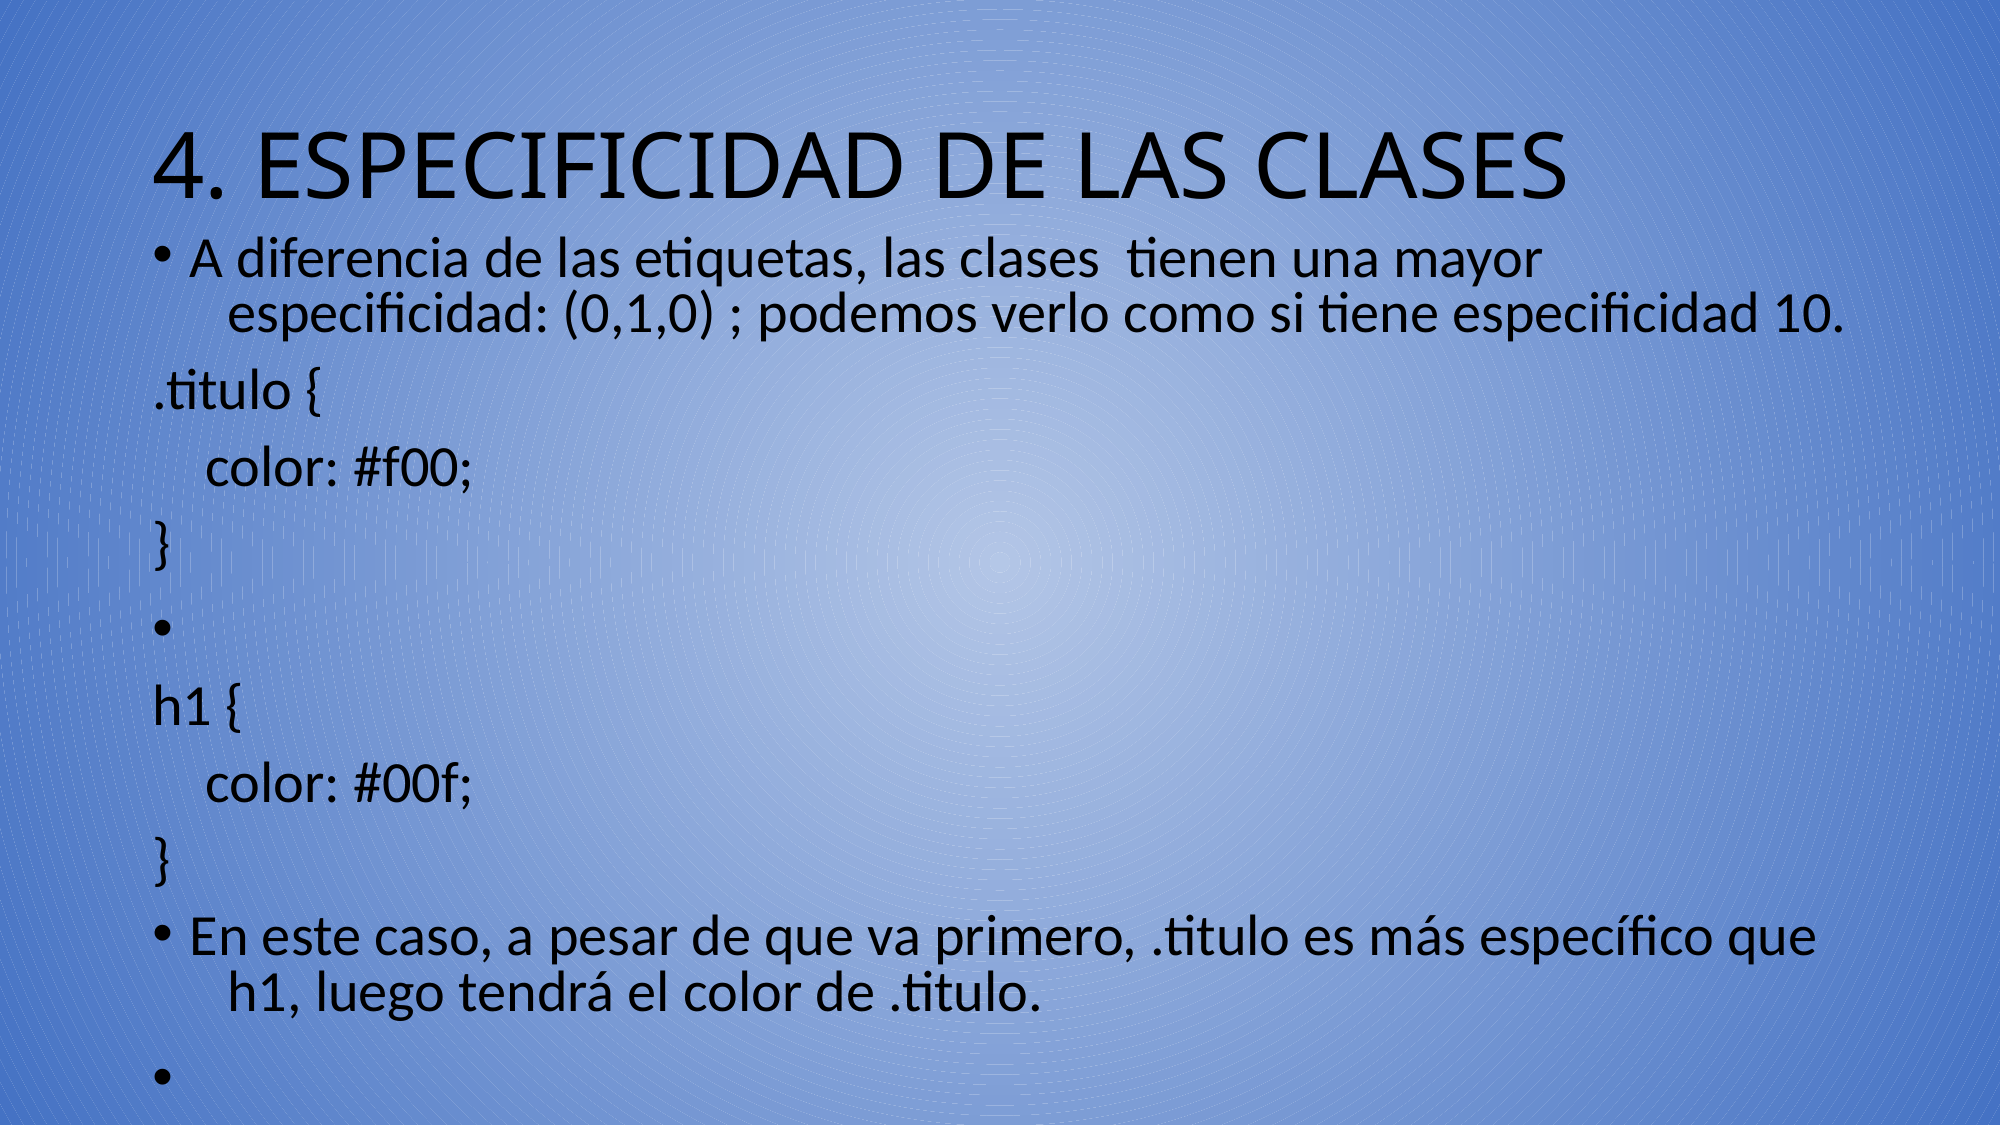

# 4. ESPECIFICIDAD DE LAS CLASES
A diferencia de las etiquetas, las clases tienen una mayor especificidad: (0,1,0) ; podemos verlo como si tiene especificidad 10.
.titulo {
 color: #f00;
}
h1 {
 color: #00f;
}
En este caso, a pesar de que va primero, .titulo es más específico que h1, luego tendrá el color de .titulo.